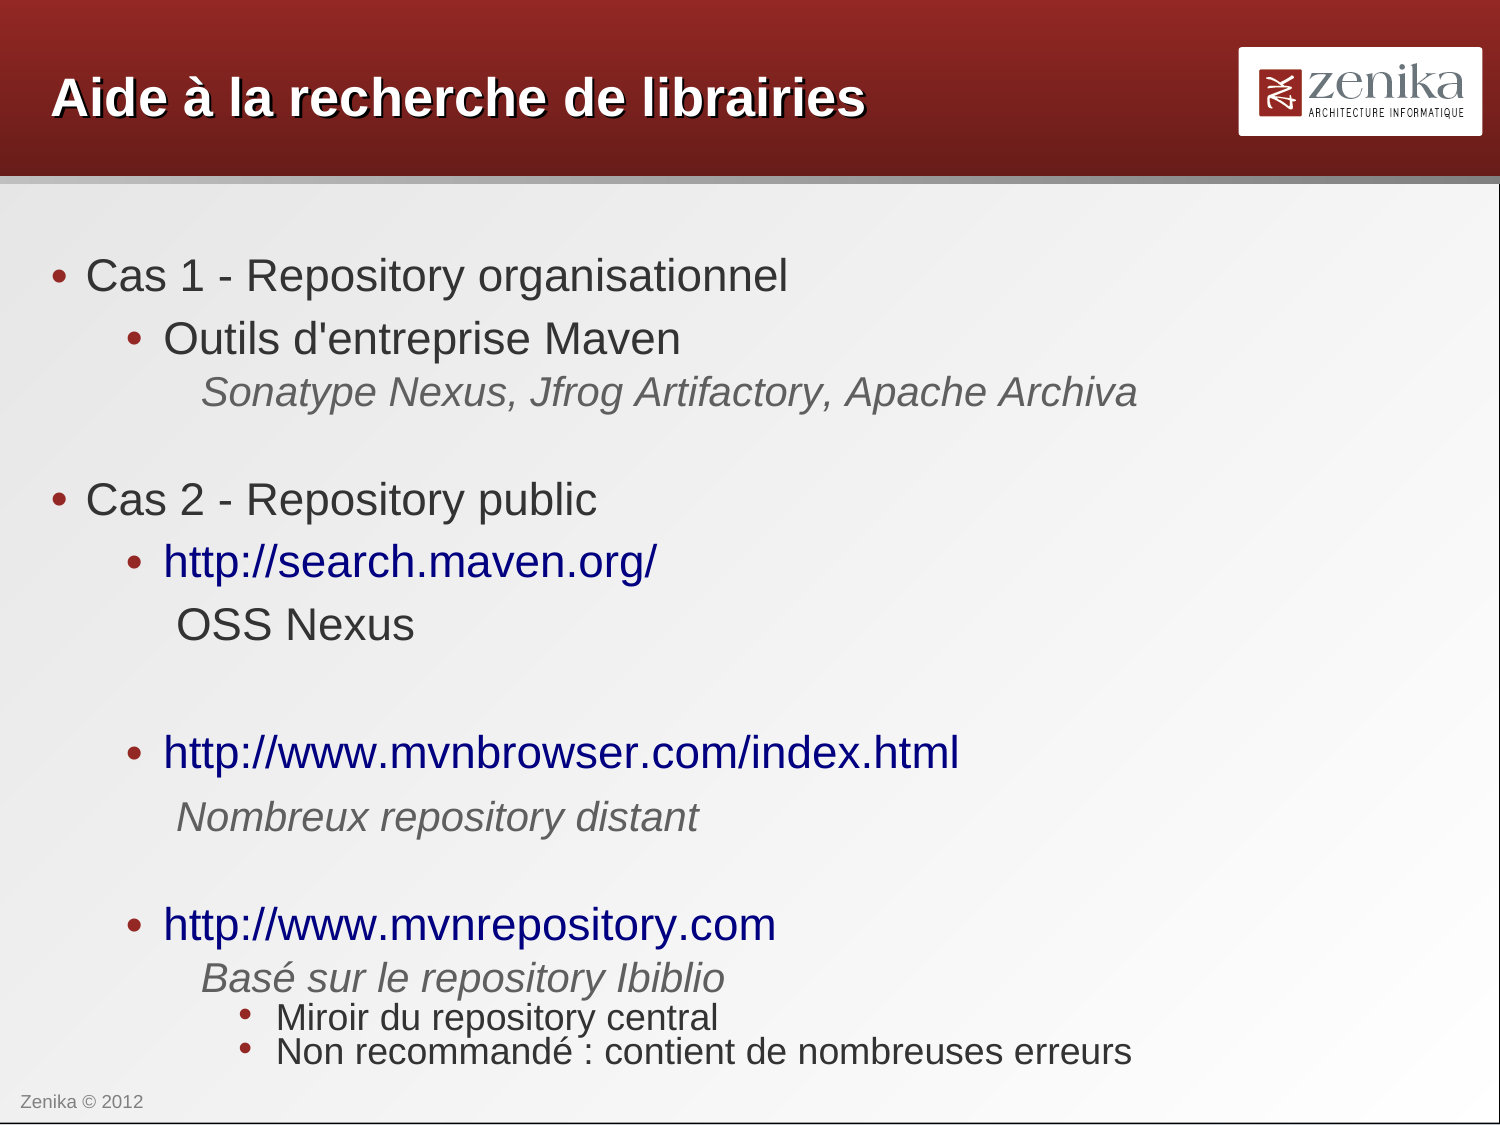

# Aide à la recherche de librairies
Cas 1 - Repository organisationnel
Outils d'entreprise Maven
Sonatype Nexus, Jfrog Artifactory, Apache Archiva
Cas 2 - Repository public
http://search.maven.org/
 OSS Nexus
http://www.mvnbrowser.com/index.html
 Nombreux repository distant
http://www.mvnrepository.com
Basé sur le repository Ibiblio
Miroir du repository central
Non recommandé : contient de nombreuses erreurs